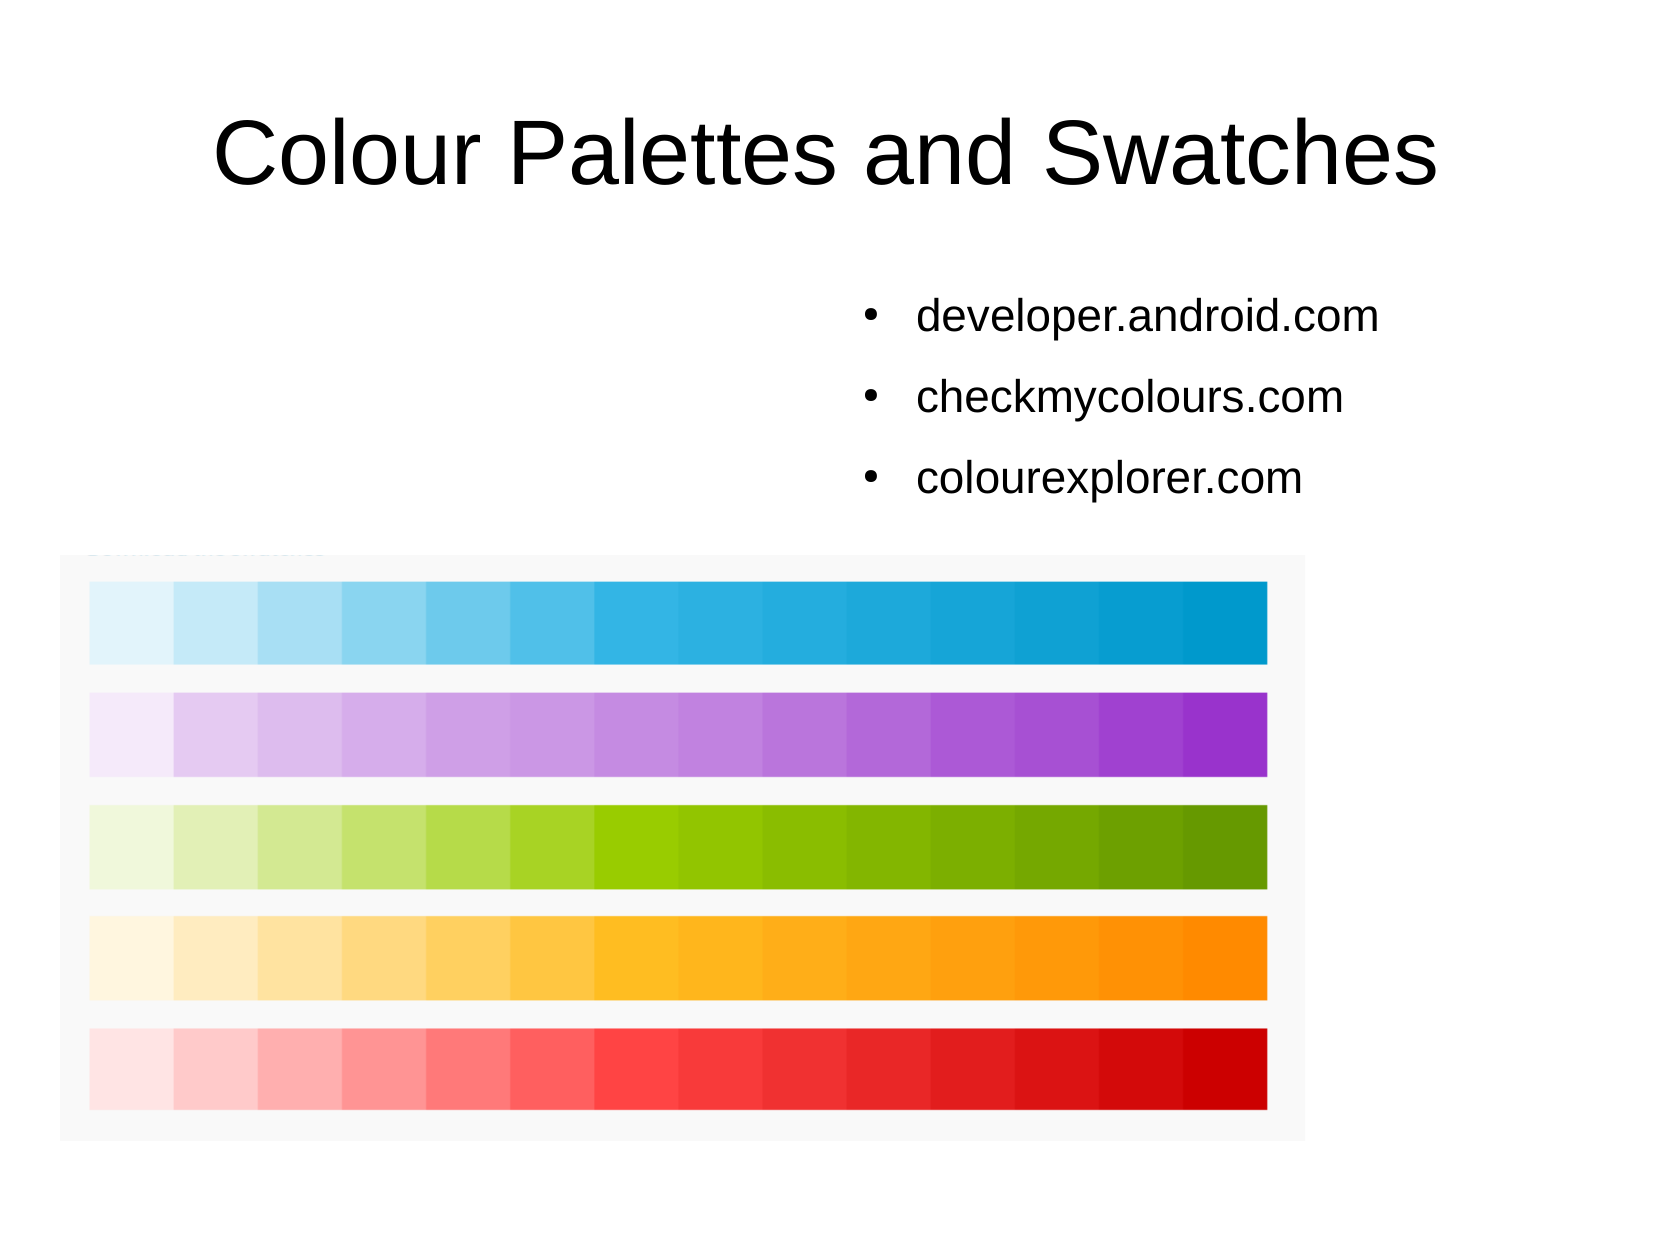

# Colour Palettes and Swatches
developer.android.com
checkmycolours.com
colourexplorer.com